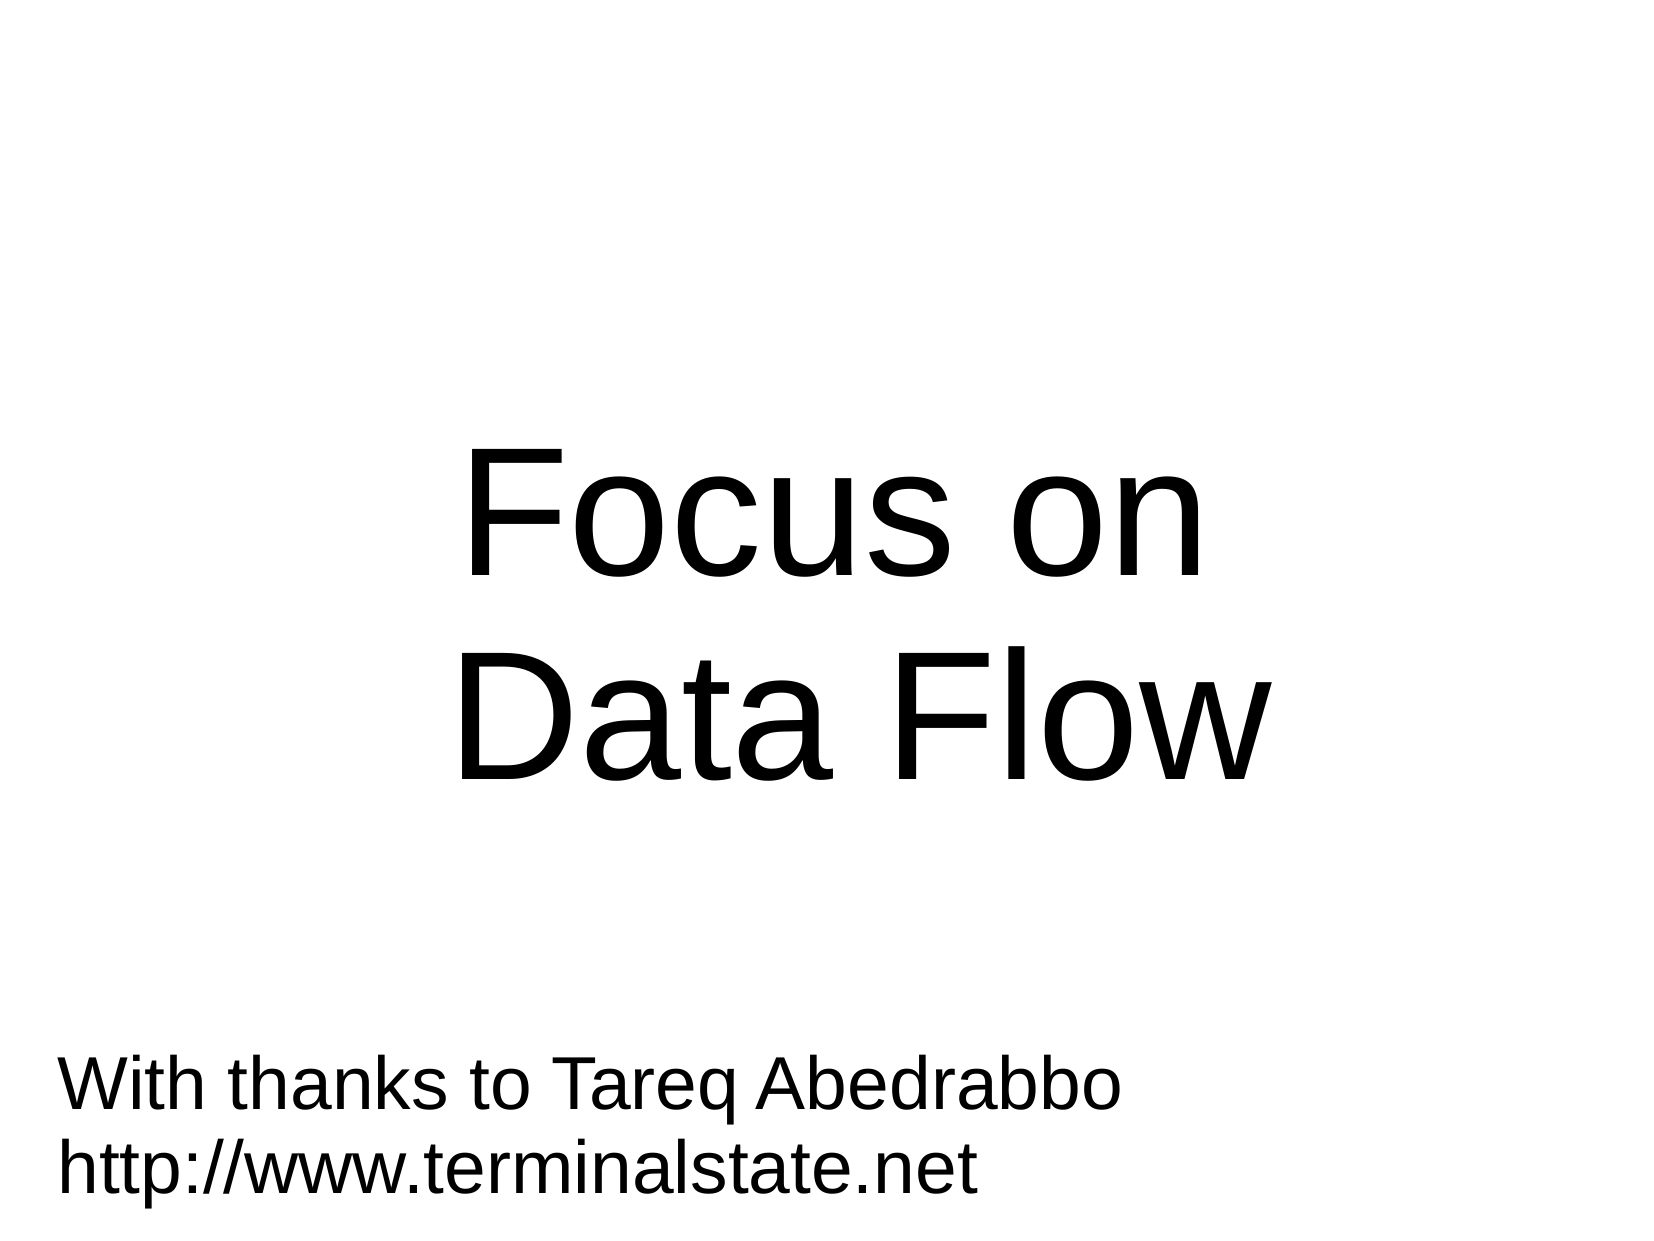

Focus on
Data Flow
With thanks to Tareq Abedrabbo
http://www.terminalstate.net